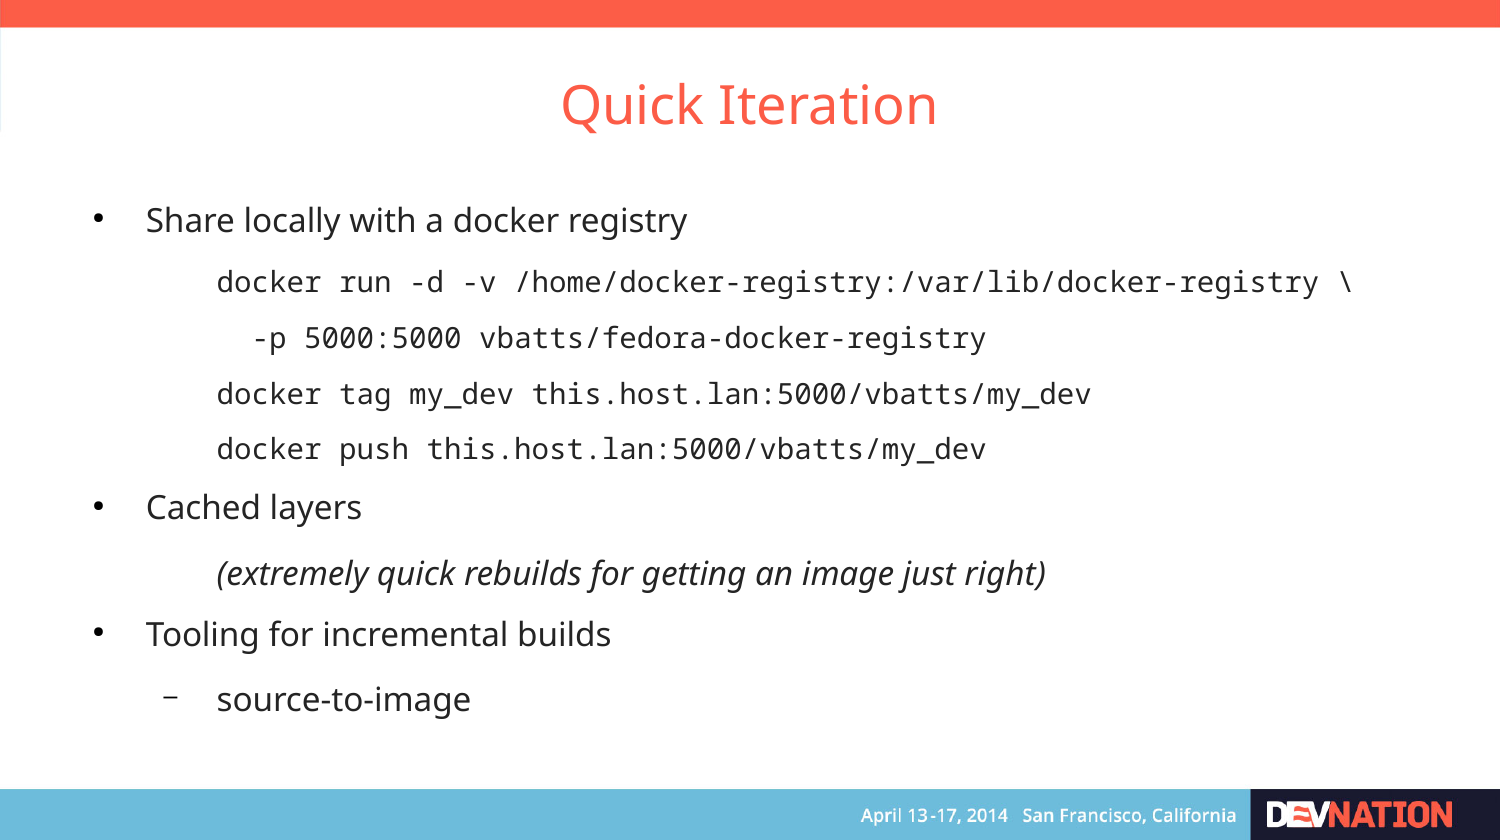

# Quick Iteration
Share locally with a docker registry
docker run -d -v /home/docker-registry:/var/lib/docker-registry \
 -p 5000:5000 vbatts/fedora-docker-registry
docker tag my_dev this.host.lan:5000/vbatts/my_dev
docker push this.host.lan:5000/vbatts/my_dev
Cached layers
(extremely quick rebuilds for getting an image just right)
Tooling for incremental builds
source-to-image